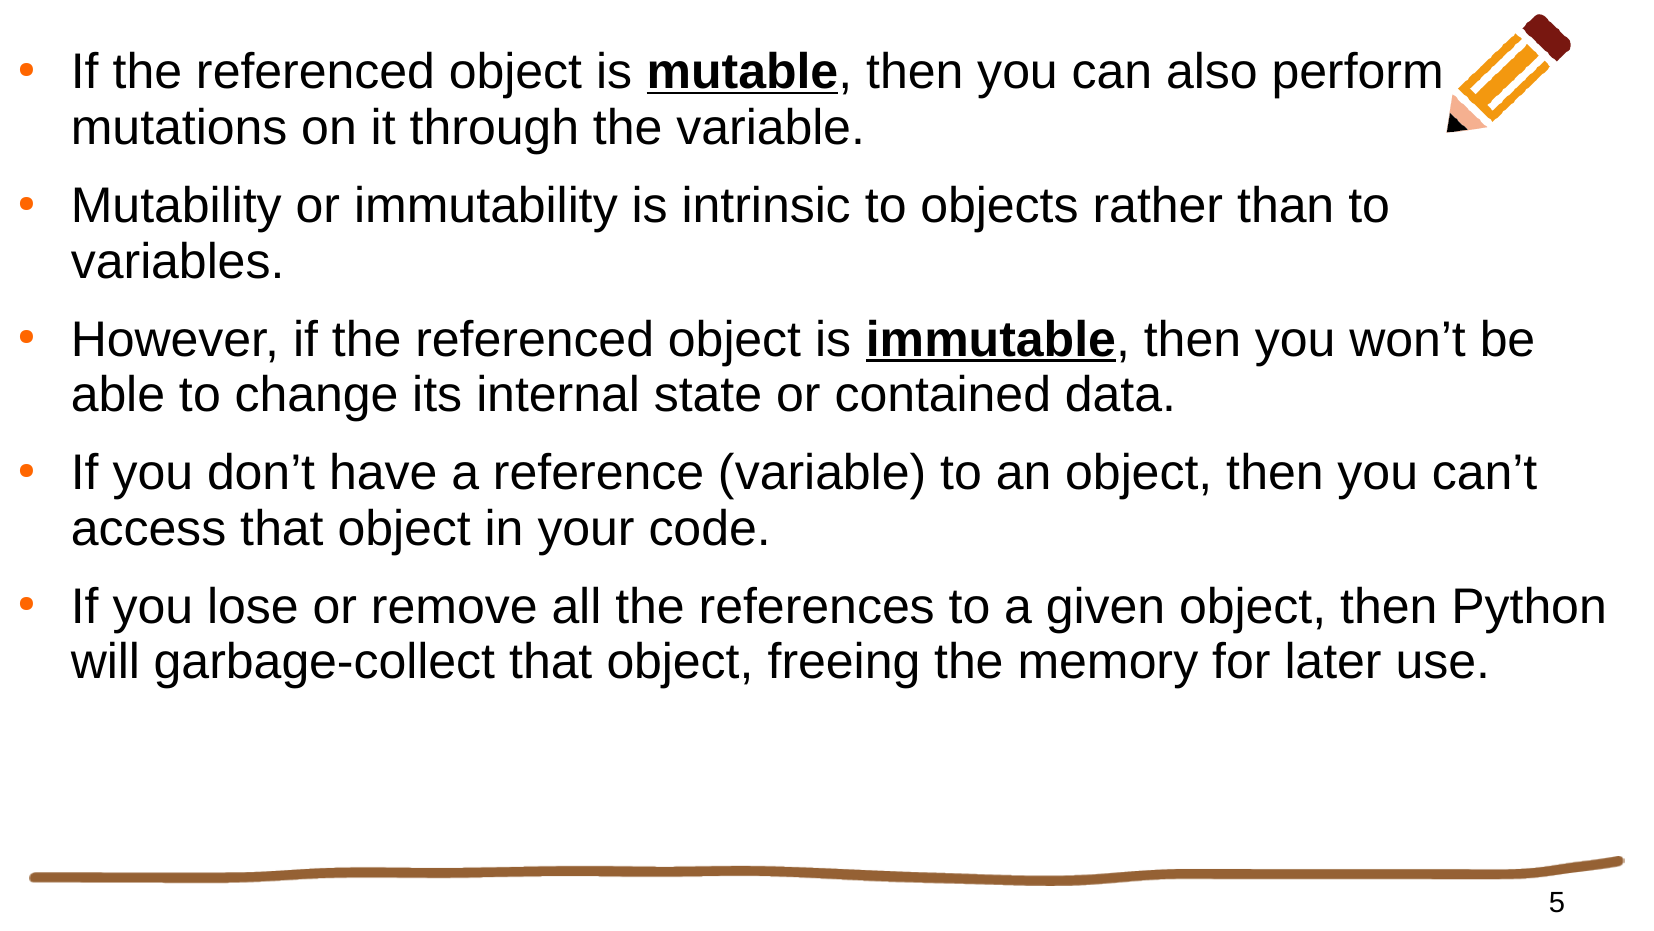

# If the referenced object is mutable, then you can also perform mutations on it through the variable.
Mutability or immutability is intrinsic to objects rather than to variables.
However, if the referenced object is immutable, then you won’t be able to change its internal state or contained data.
If you don’t have a reference (variable) to an object, then you can’t access that object in your code.
If you lose or remove all the references to a given object, then Python will garbage-collect that object, freeing the memory for later use.
5